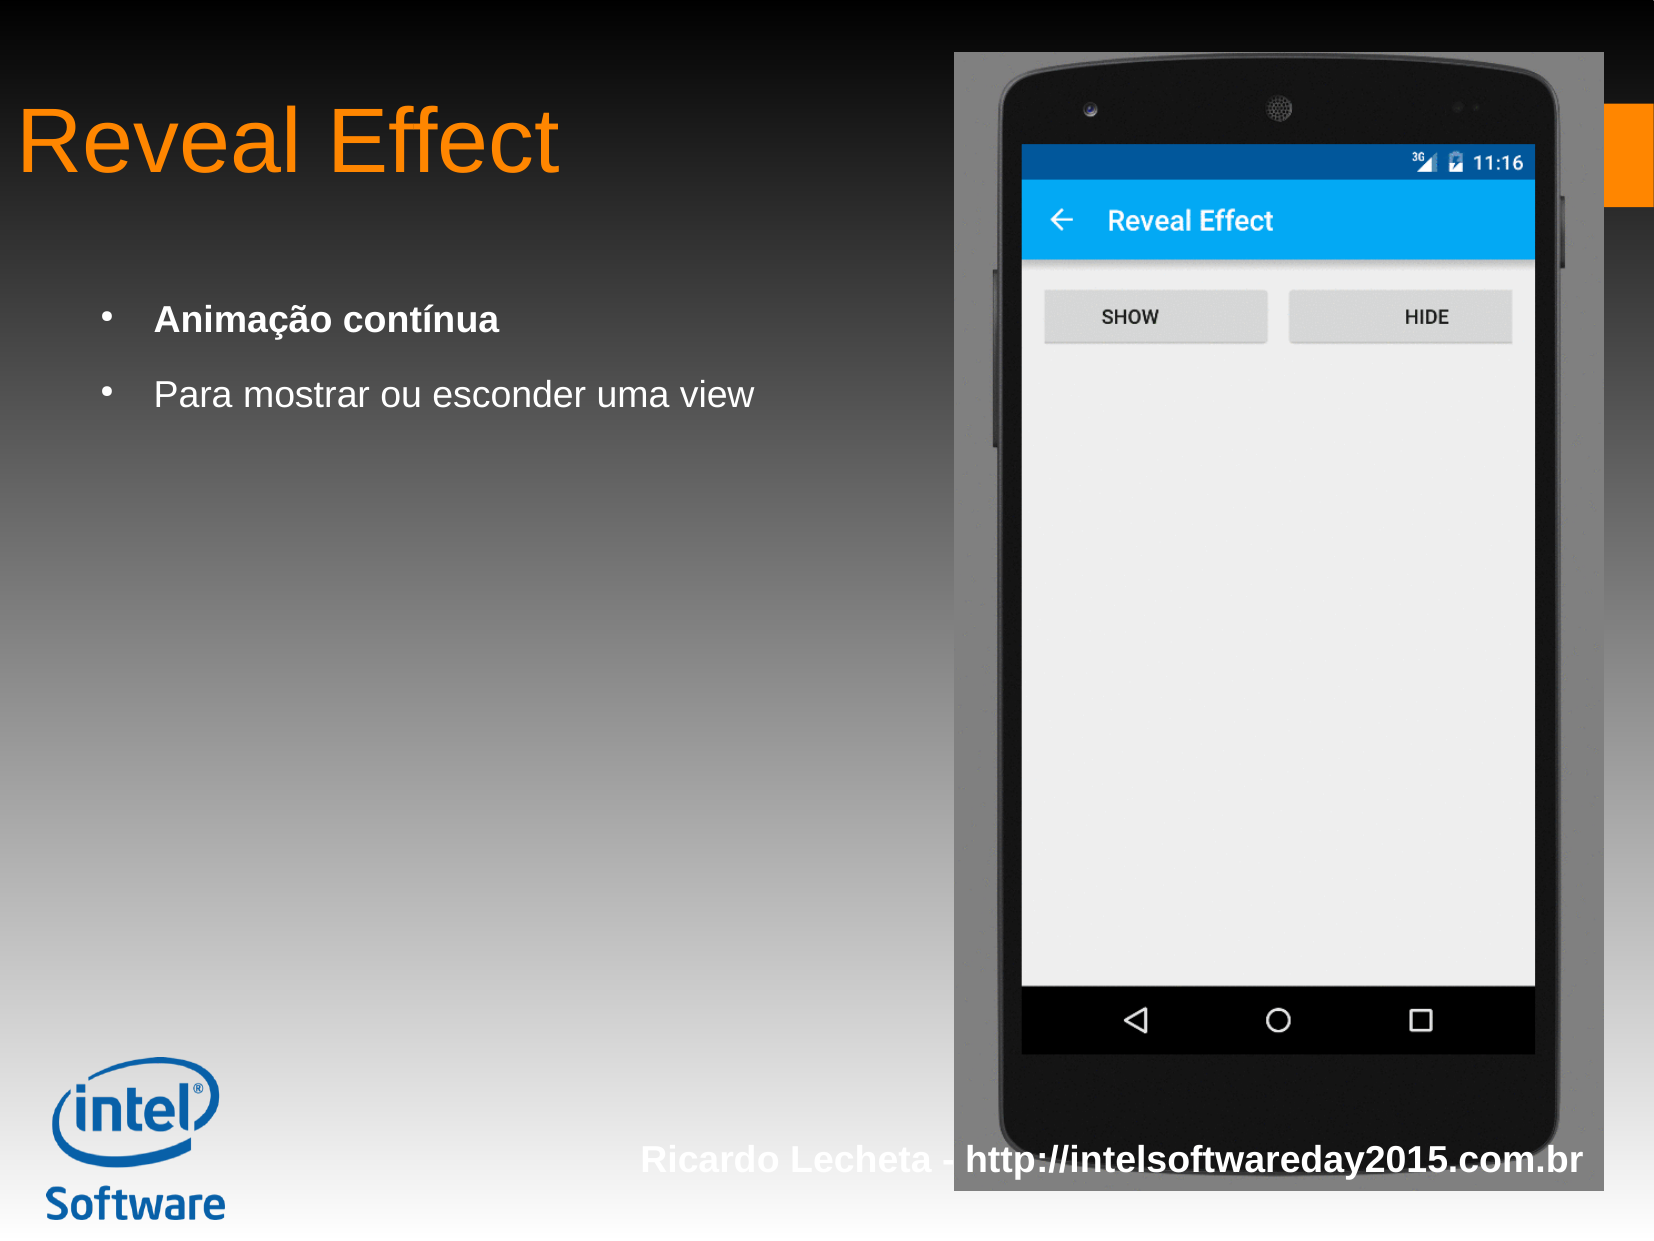

# Reveal Effect
Animação contínua
Para mostrar ou esconder uma view
Ricardo Lecheta - http://intelsoftwareday2015.com.br